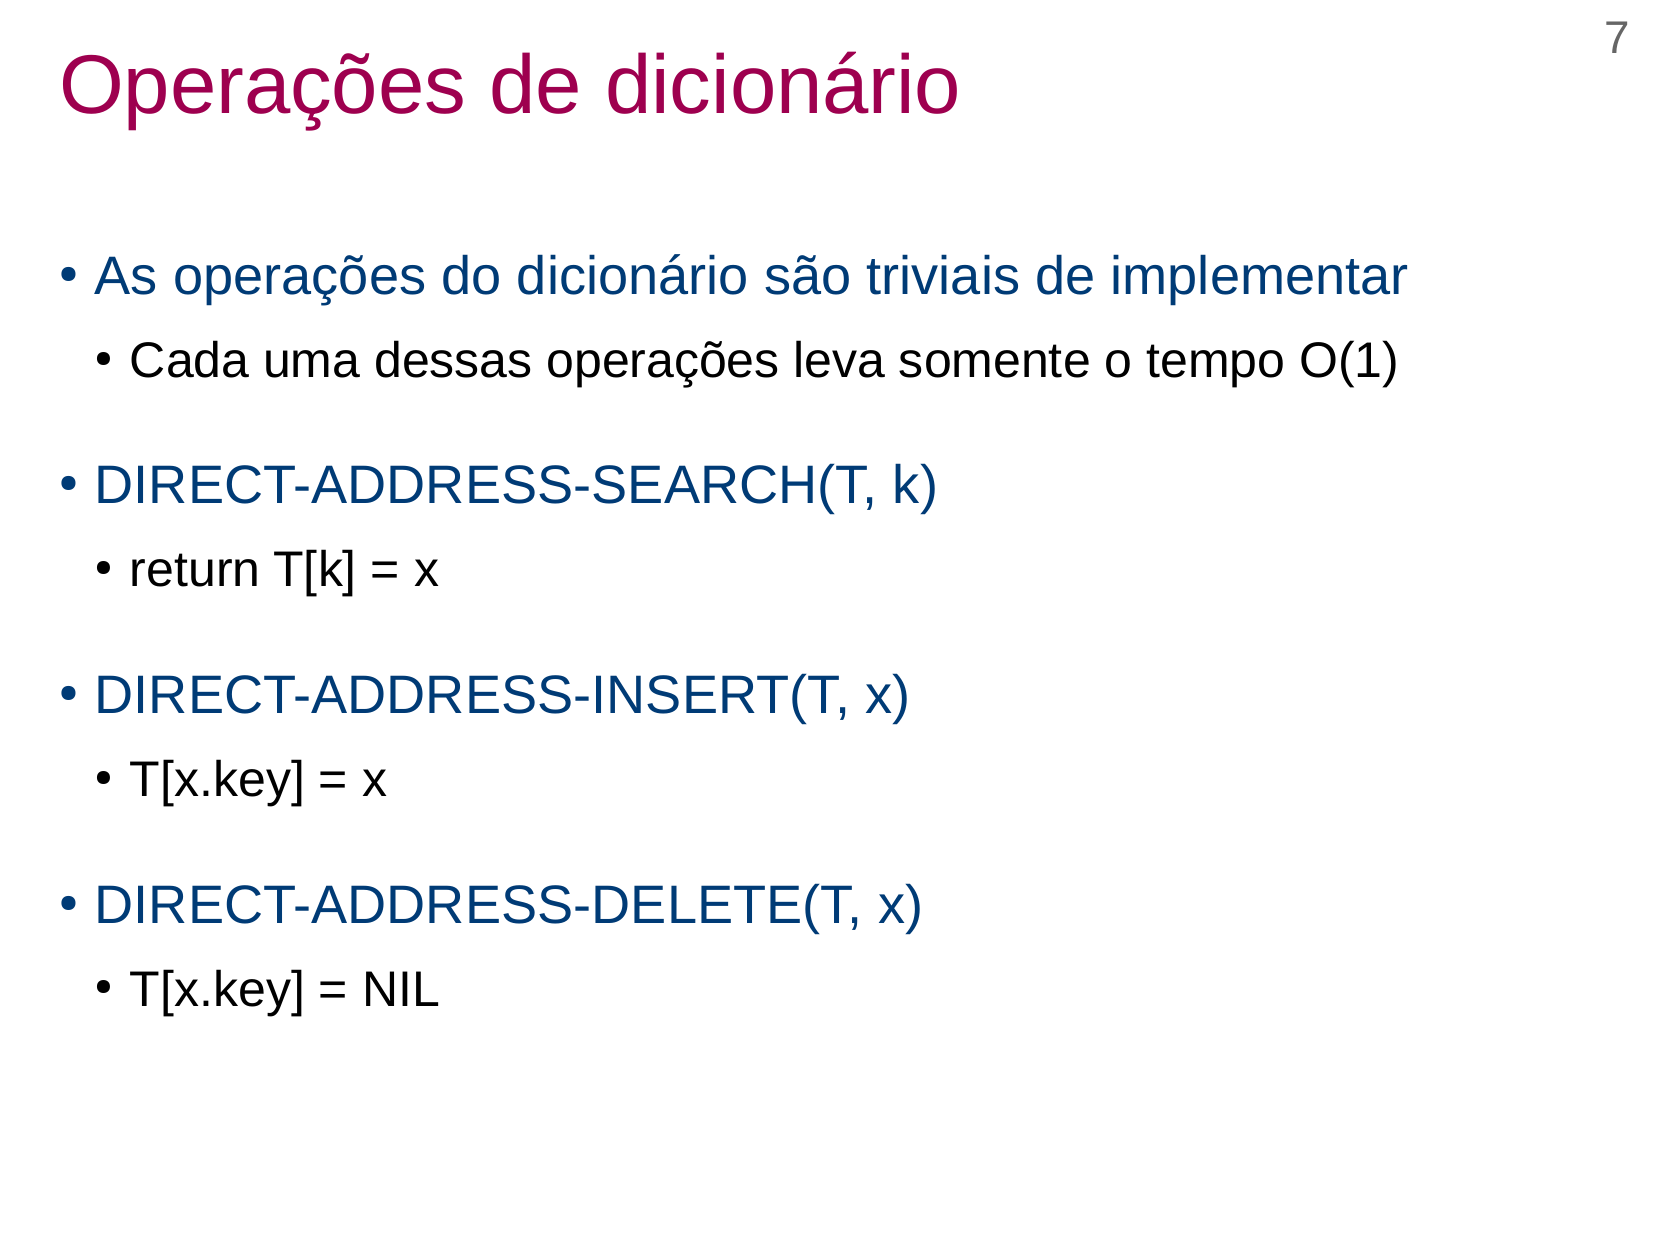

7
# Operações de dicionário
As operações do dicionário são triviais de implementar
Cada uma dessas operações leva somente o tempo O(1)
DIRECT-ADDRESS-SEARCH(T, k)
return T[k] = x
DIRECT-ADDRESS-INSERT(T, x)
T[x.key] = x
DIRECT-ADDRESS-DELETE(T, x)
T[x.key] = NIL